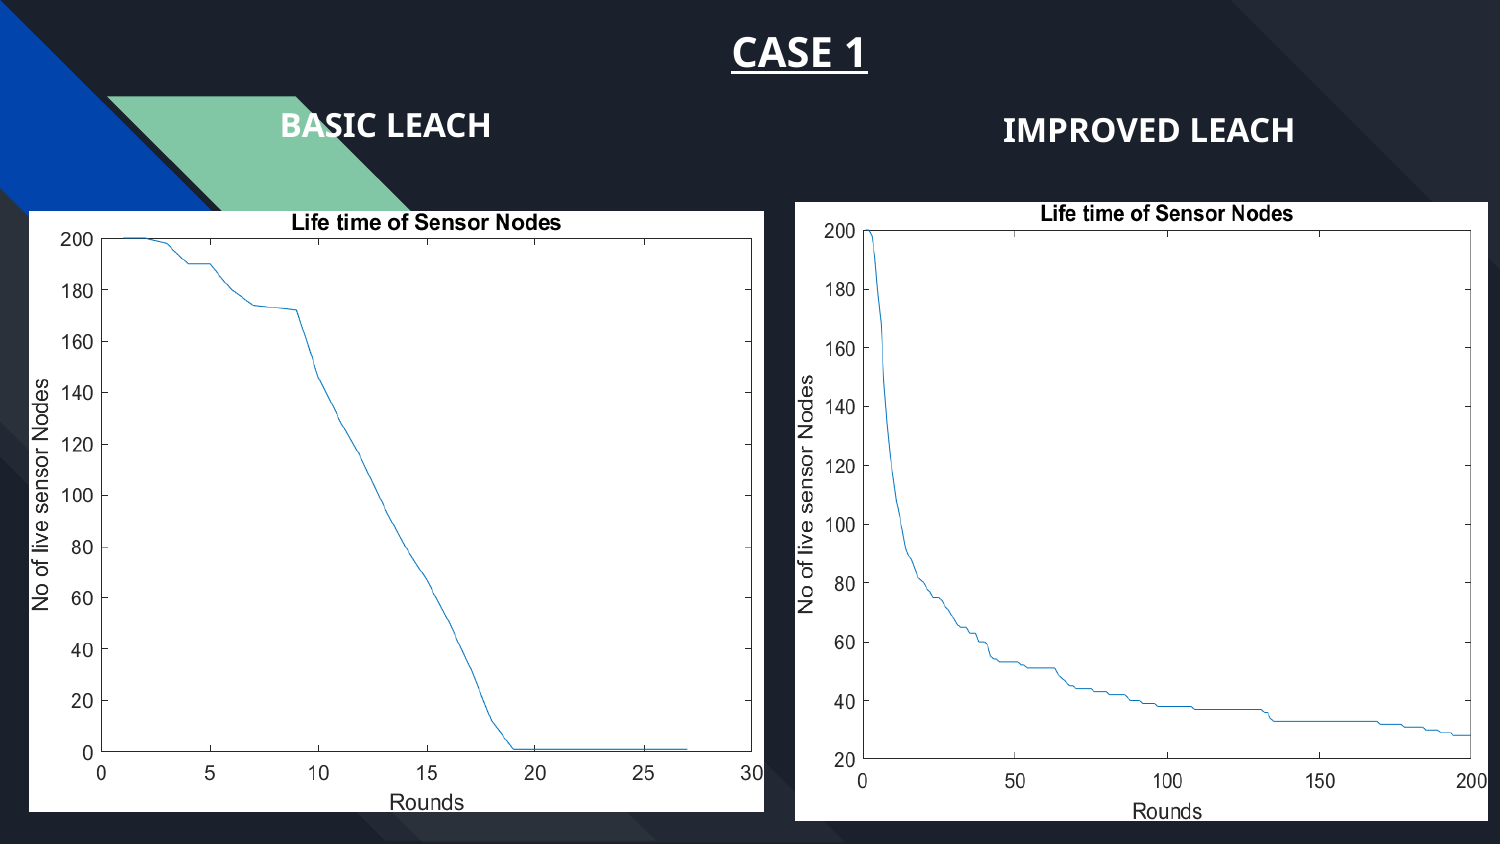

CASE 1
BASIC LEACH
IMPROVED LEACH
# CASE 1: